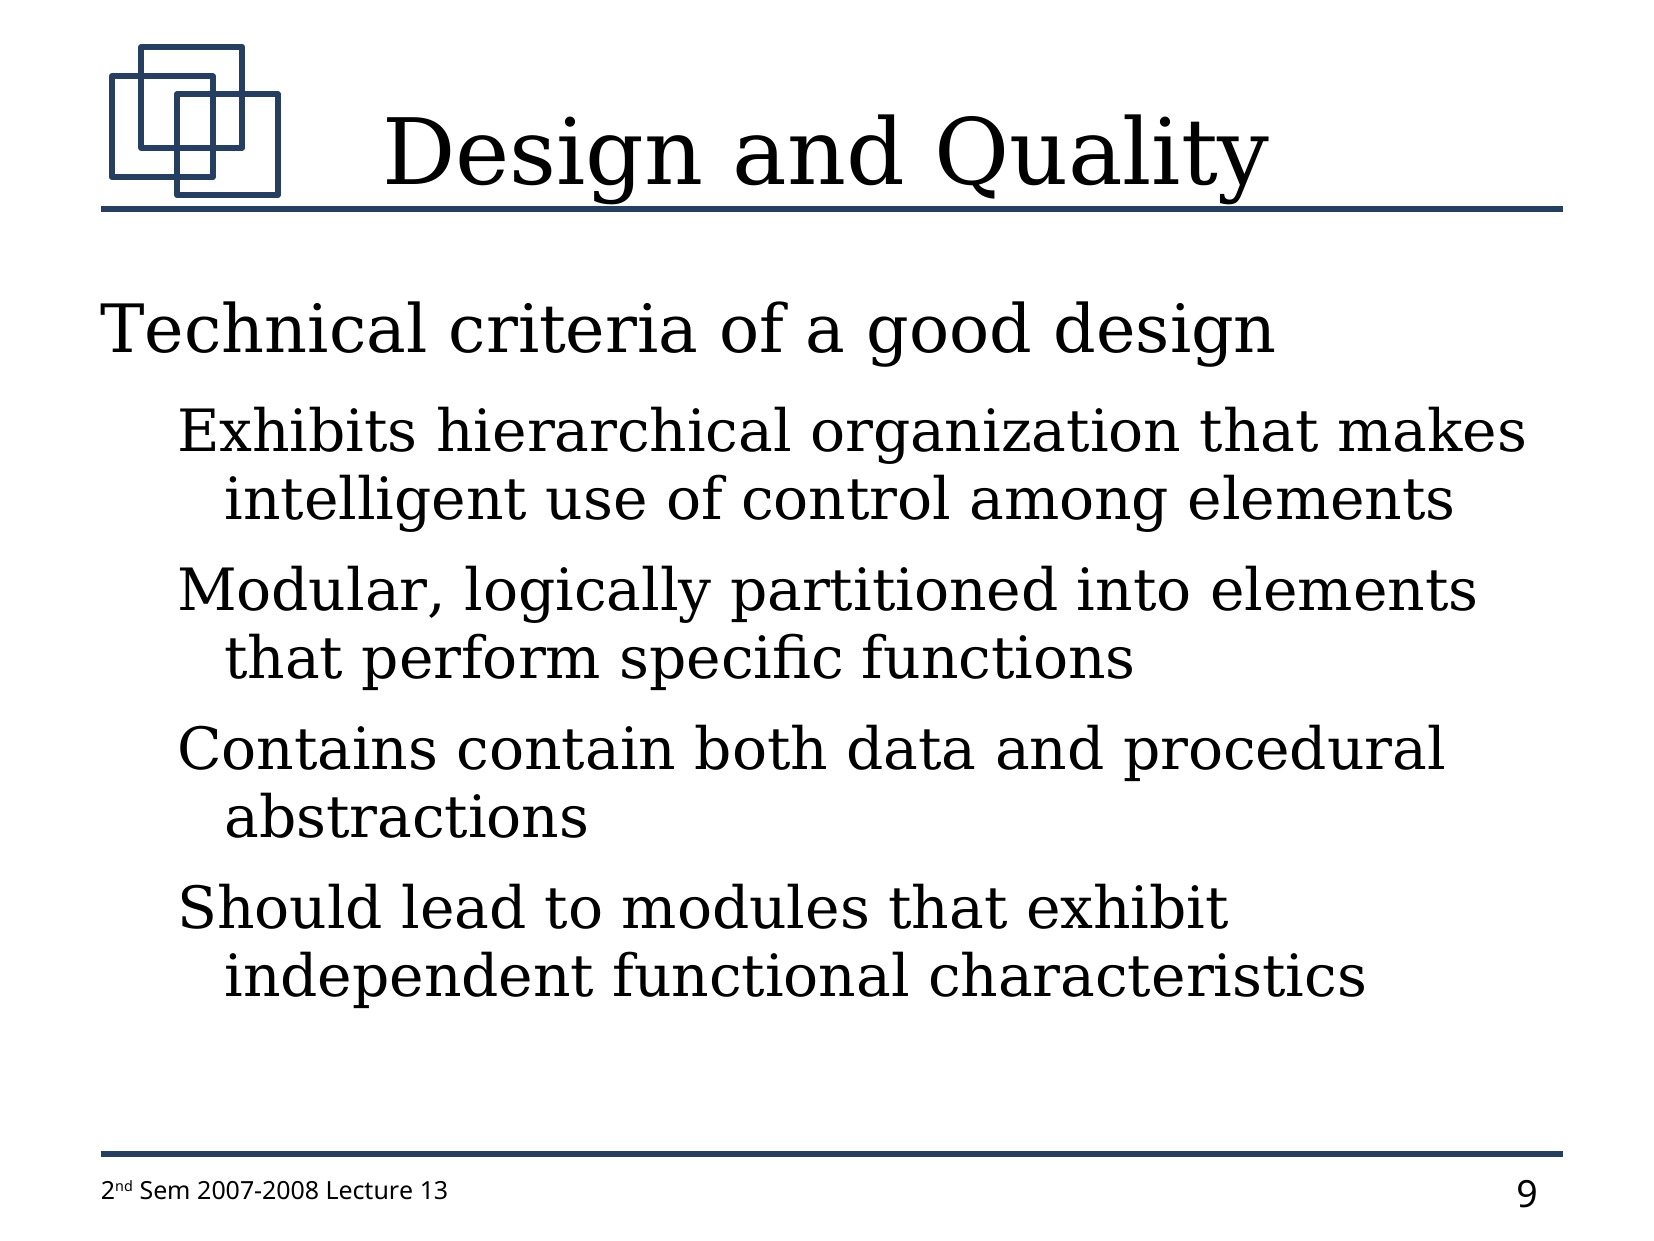

# Design and Quality
Technical criteria of a good design
Exhibits hierarchical organization that makes intelligent use of control among elements
Modular, logically partitioned into elements that perform specific functions
Contains contain both data and procedural abstractions
Should lead to modules that exhibit independent functional characteristics